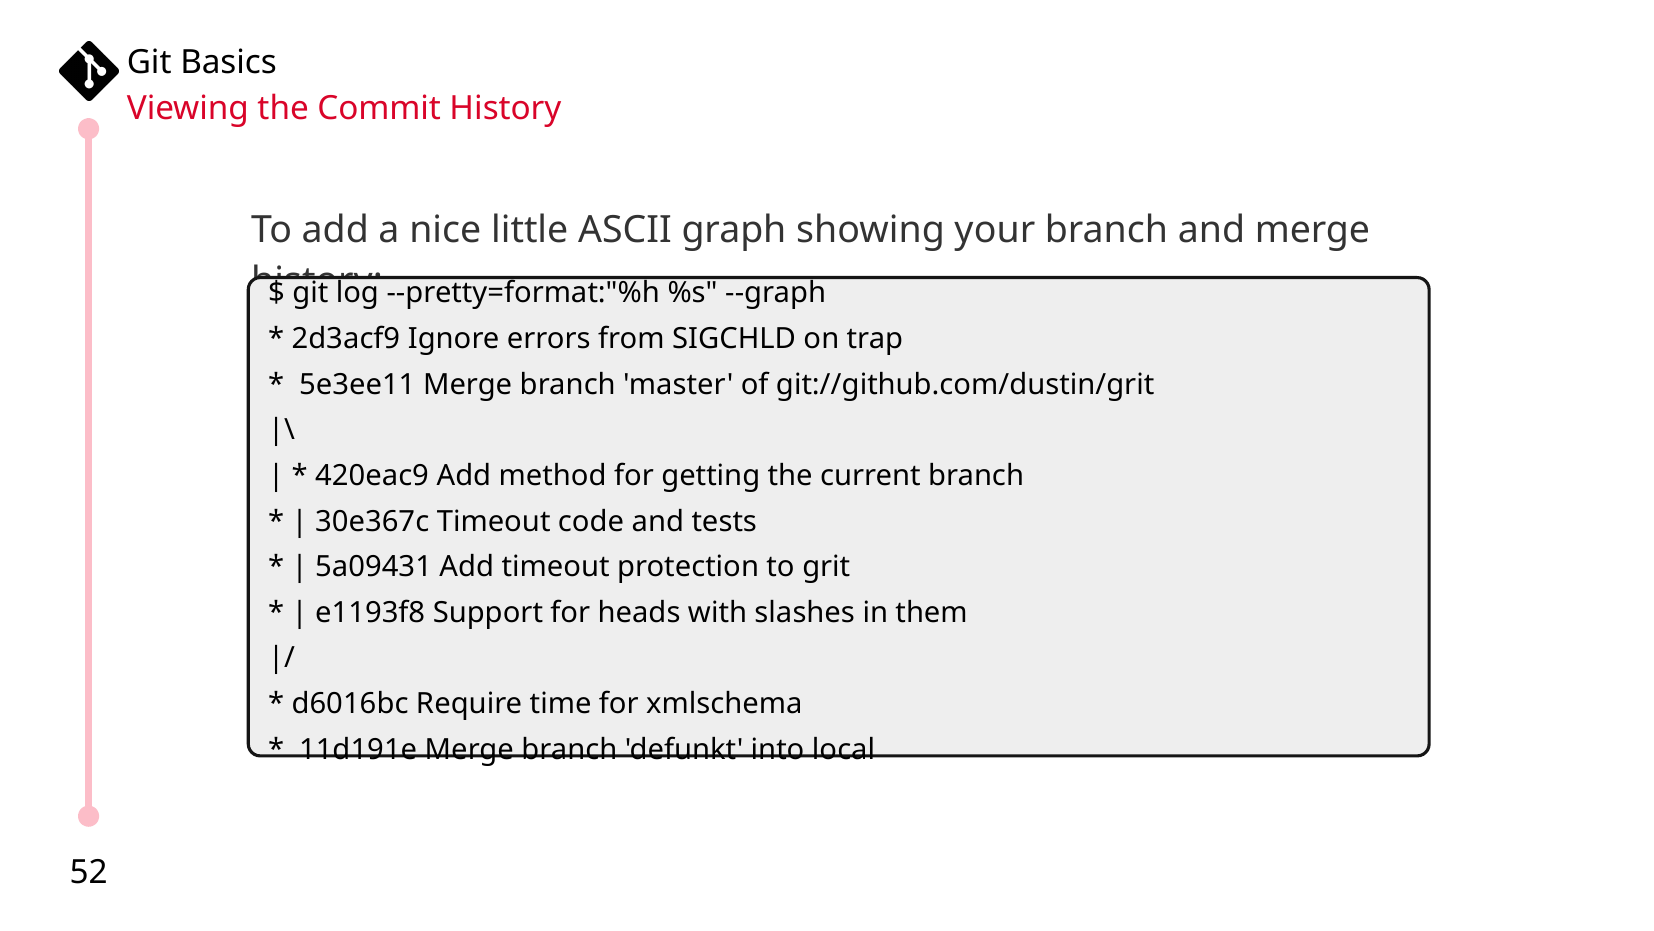

Git Basics
Viewing the Commit History
To add a nice little ASCII graph showing your branch and merge history:
$ git log --pretty=format:"%h %s" --graph
* 2d3acf9 Ignore errors from SIGCHLD on trap
* 5e3ee11 Merge branch 'master' of git://github.com/dustin/grit
|\
| * 420eac9 Add method for getting the current branch
* | 30e367c Timeout code and tests
* | 5a09431 Add timeout protection to grit
* | e1193f8 Support for heads with slashes in them
|/
* d6016bc Require time for xmlschema
* 11d191e Merge branch 'defunkt' into local
52